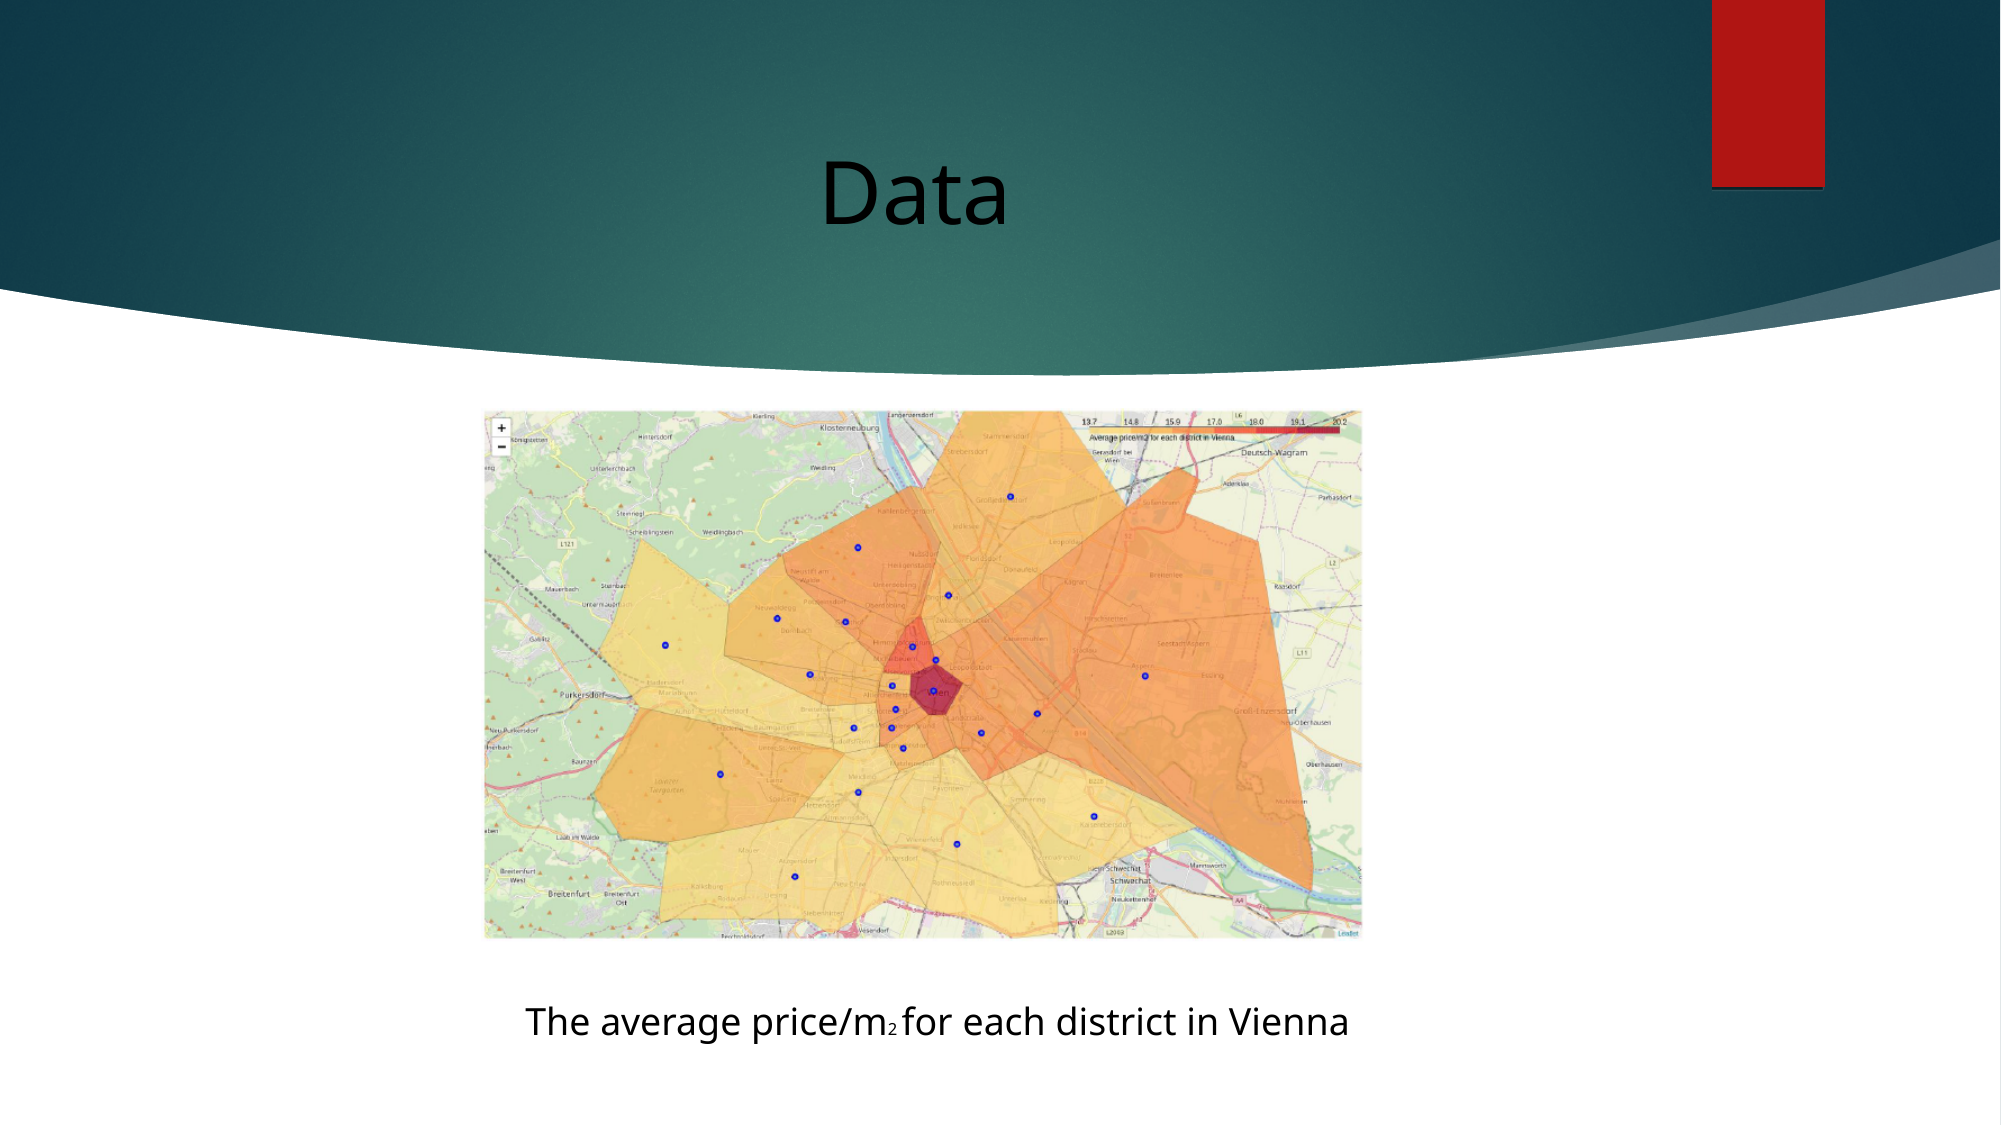

# Data
The average price/m2 for each district in Vienna